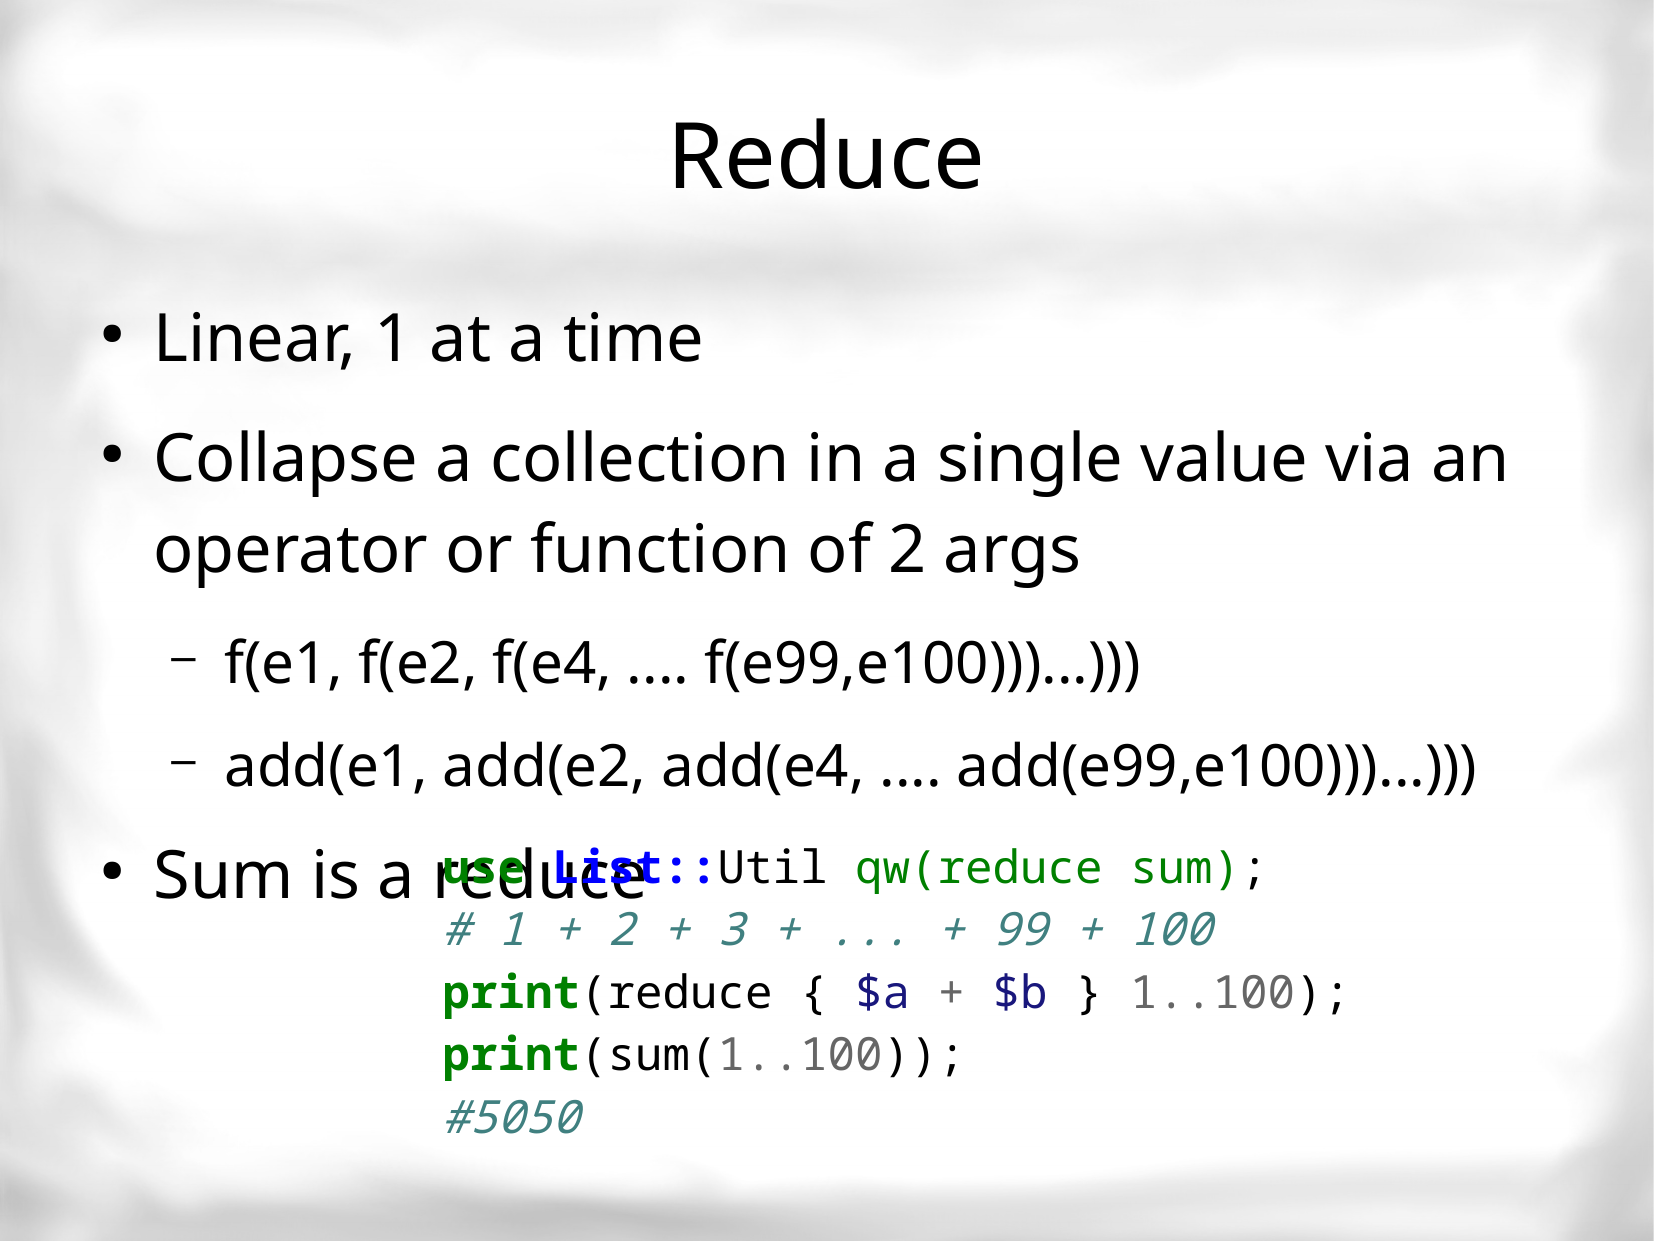

# Reduce
Linear, 1 at a time
Collapse a collection in a single value via an operator or function of 2 args
f(e1, f(e2, f(e4, .... f(e99,e100)))...)))
add(e1, add(e2, add(e4, .... add(e99,e100)))...)))
Sum is a reduce
use List::Util qw(reduce sum);
# 1 + 2 + 3 + ... + 99 + 100
print(reduce { $a + $b } 1..100);
print(sum(1..100));
#5050